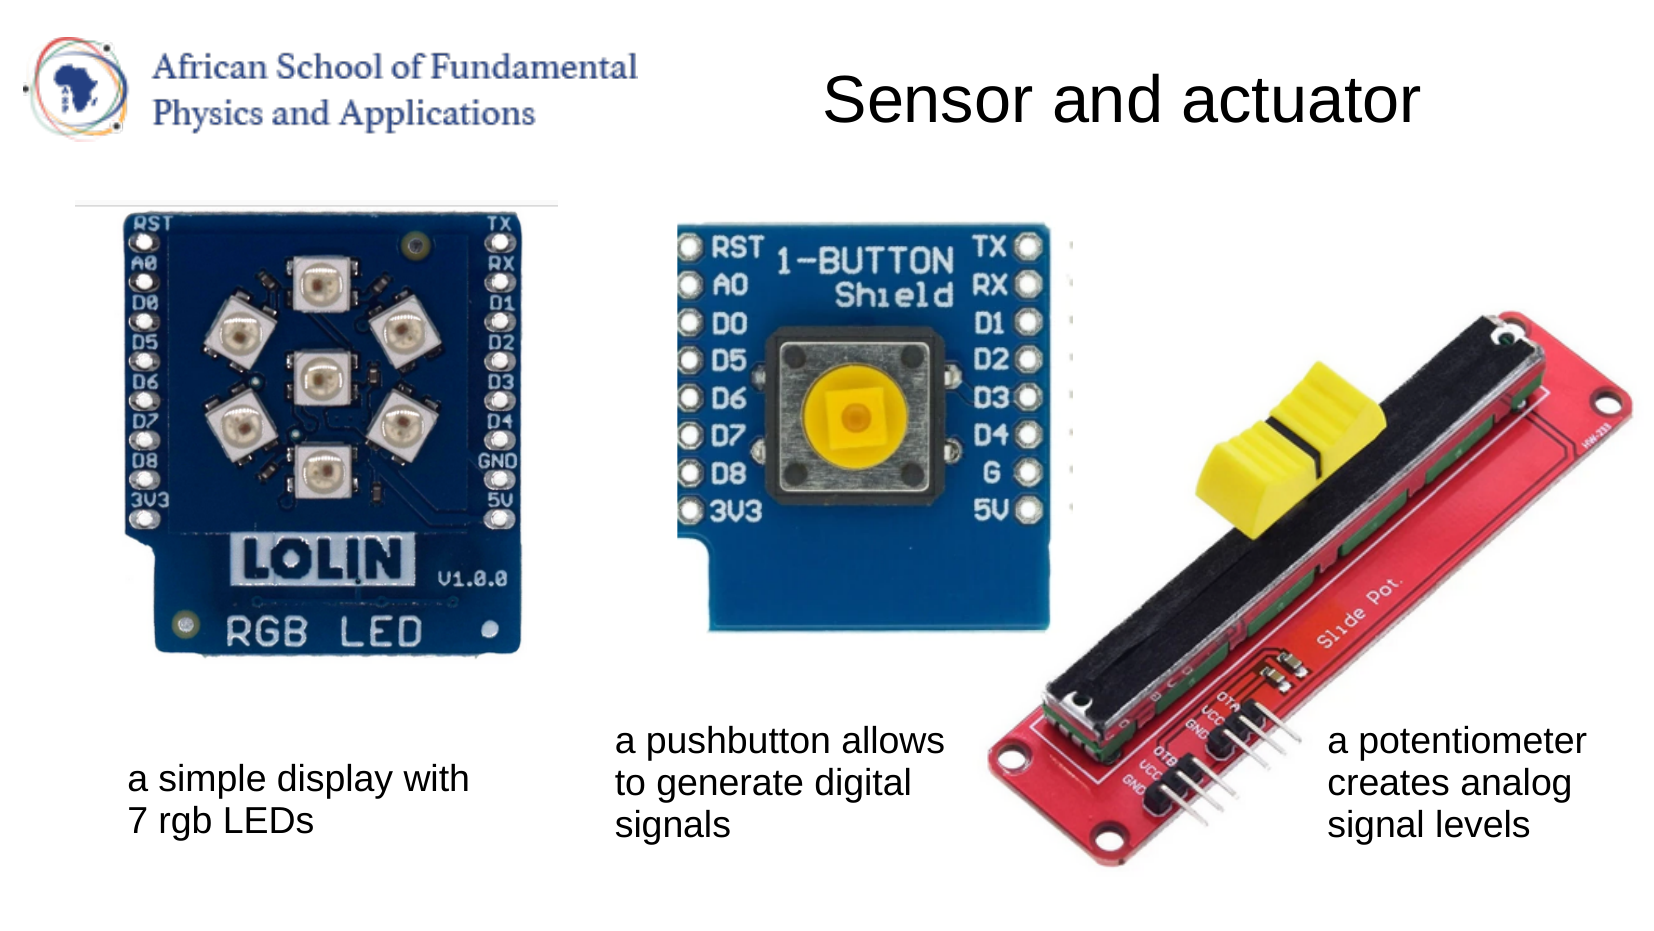

# Sensor and actuator
a pushbutton allows
to generate digital
signals
a potentiometer
creates analog
signal levels
a simple display with
7 rgb LEDs